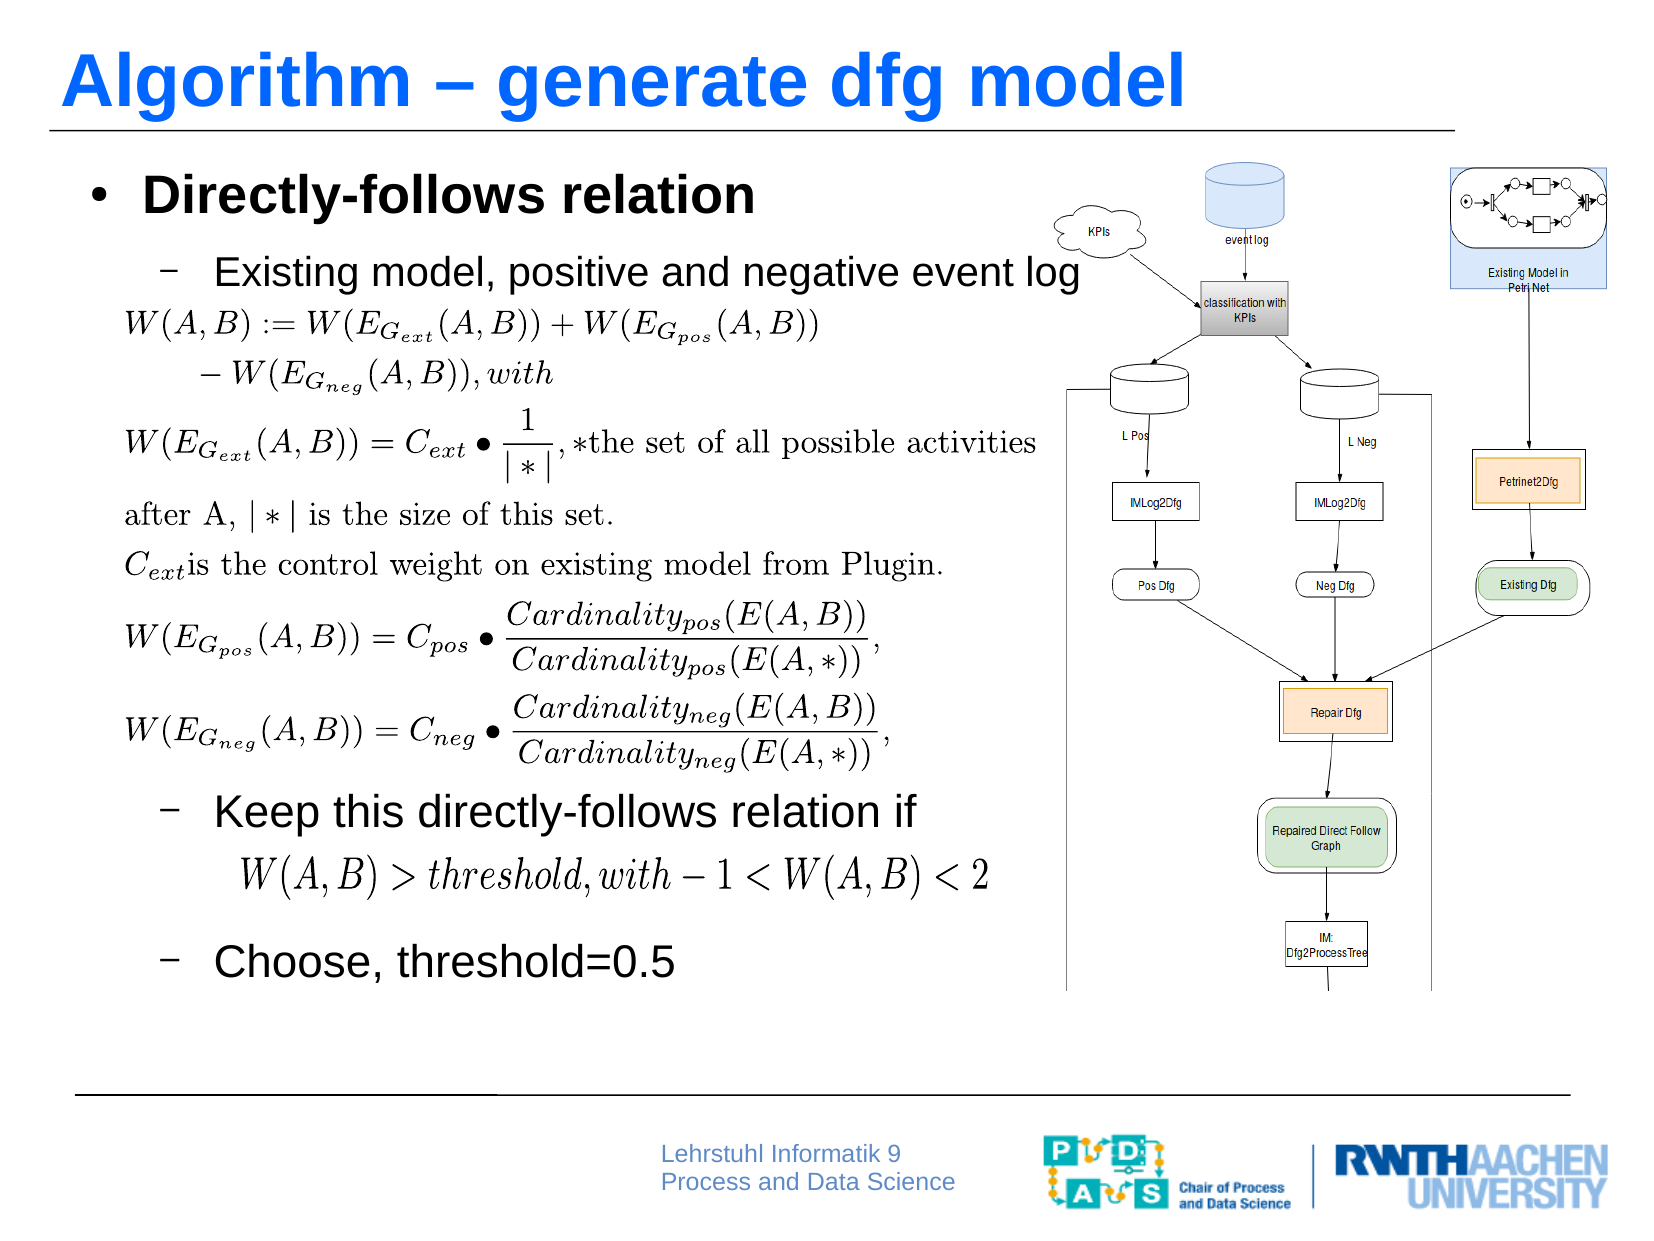

# Algorithm – generate dfg model
Directly-follows relation
Existing model, positive and negative event log
Keep this directly-follows relation if
Choose, threshold=0.5